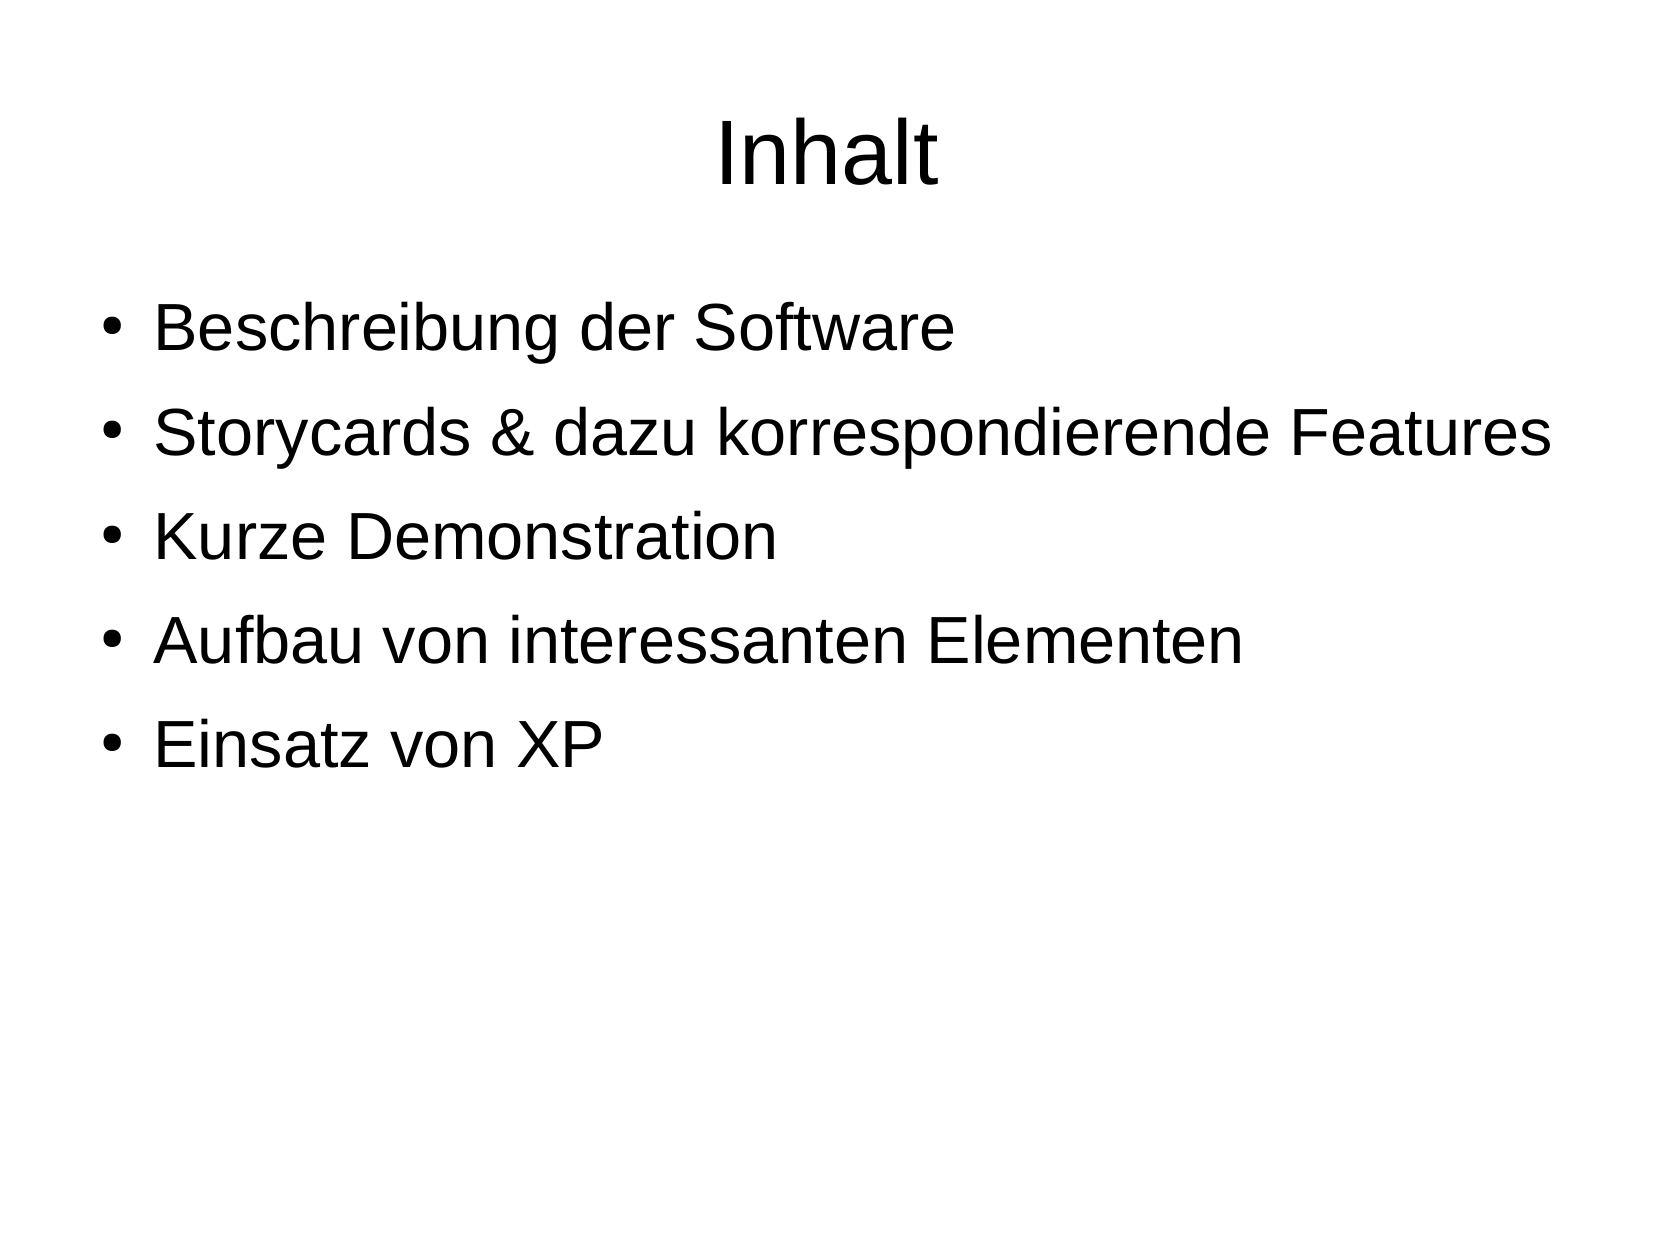

# Inhalt
Beschreibung der Software
Storycards & dazu korrespondierende Features
Kurze Demonstration
Aufbau von interessanten Elementen
Einsatz von XP